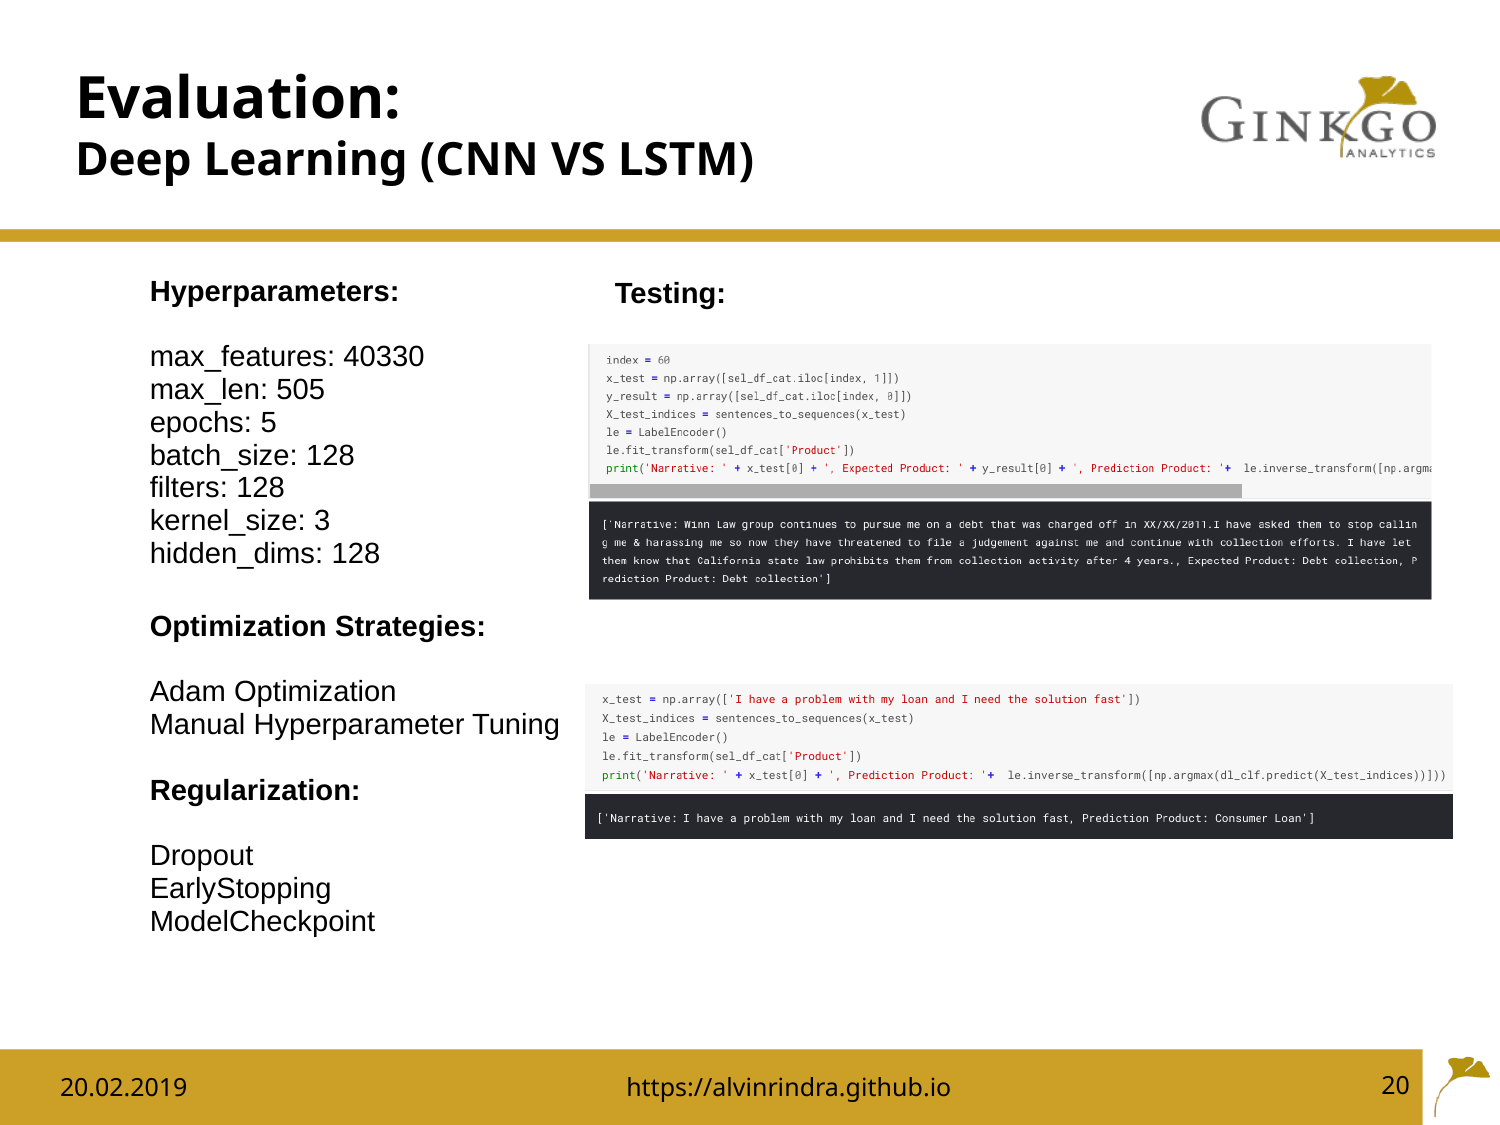

Evaluation:
Deep Learning (CNN VS LSTM)
Hyperparameters:
max_features: 40330
max_len: 505
epochs: 5
batch_size: 128
filters: 128
kernel_size: 3
hidden_dims: 128
Testing:
#
Optimization Strategies:
Adam Optimization
Manual Hyperparameter Tuning
Regularization:
Dropout
EarlyStopping
ModelCheckpoint
					https://alvinrindra.github.io
20.02.2019